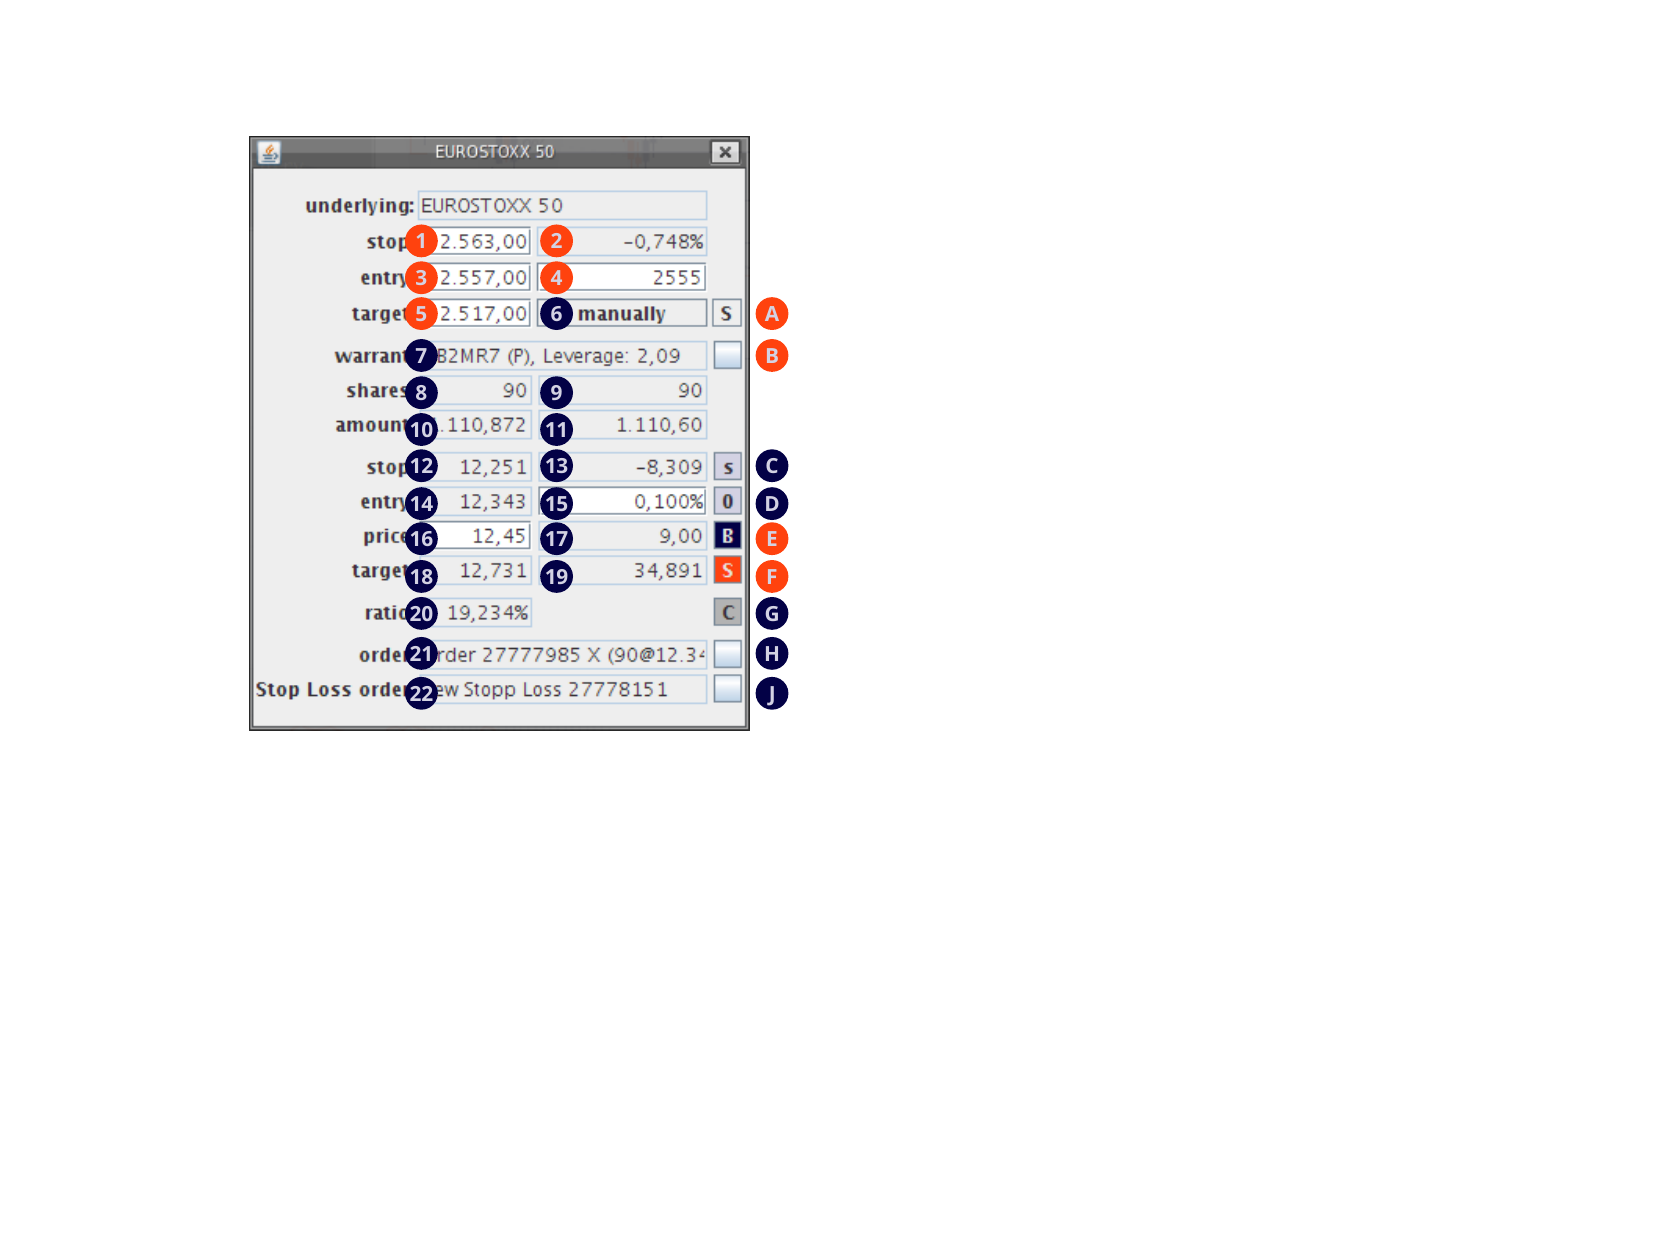

1
2
3
4
5
6
A
7
B
8
9
10
11
12
13
C
14
15
D
16
17
E
18
19
F
20
G
21
H
22
J